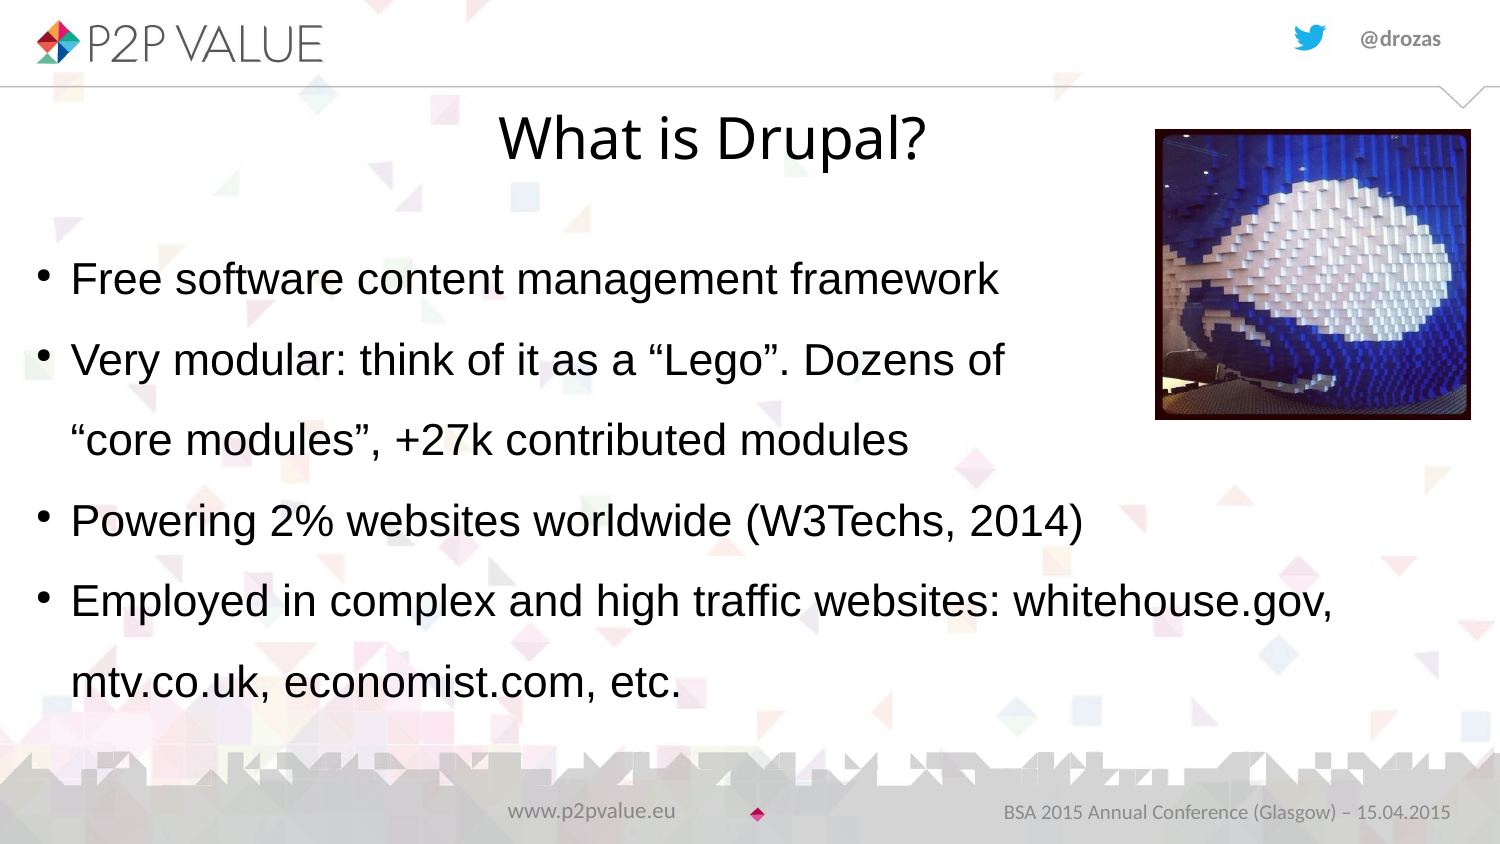

@drozas
# What is Drupal?
Free software content management framework
Very modular: think of it as a “Lego”. Dozens of
“core modules”, +27k contributed modules
Powering 2% websites worldwide (W3Techs, 2014)
Employed in complex and high traffic websites: whitehouse.gov, mtv.co.uk, economist.com, etc.
BSA 2015 Annual Conference (Glasgow) – 15.04.2015
www.p2pvalue.eu